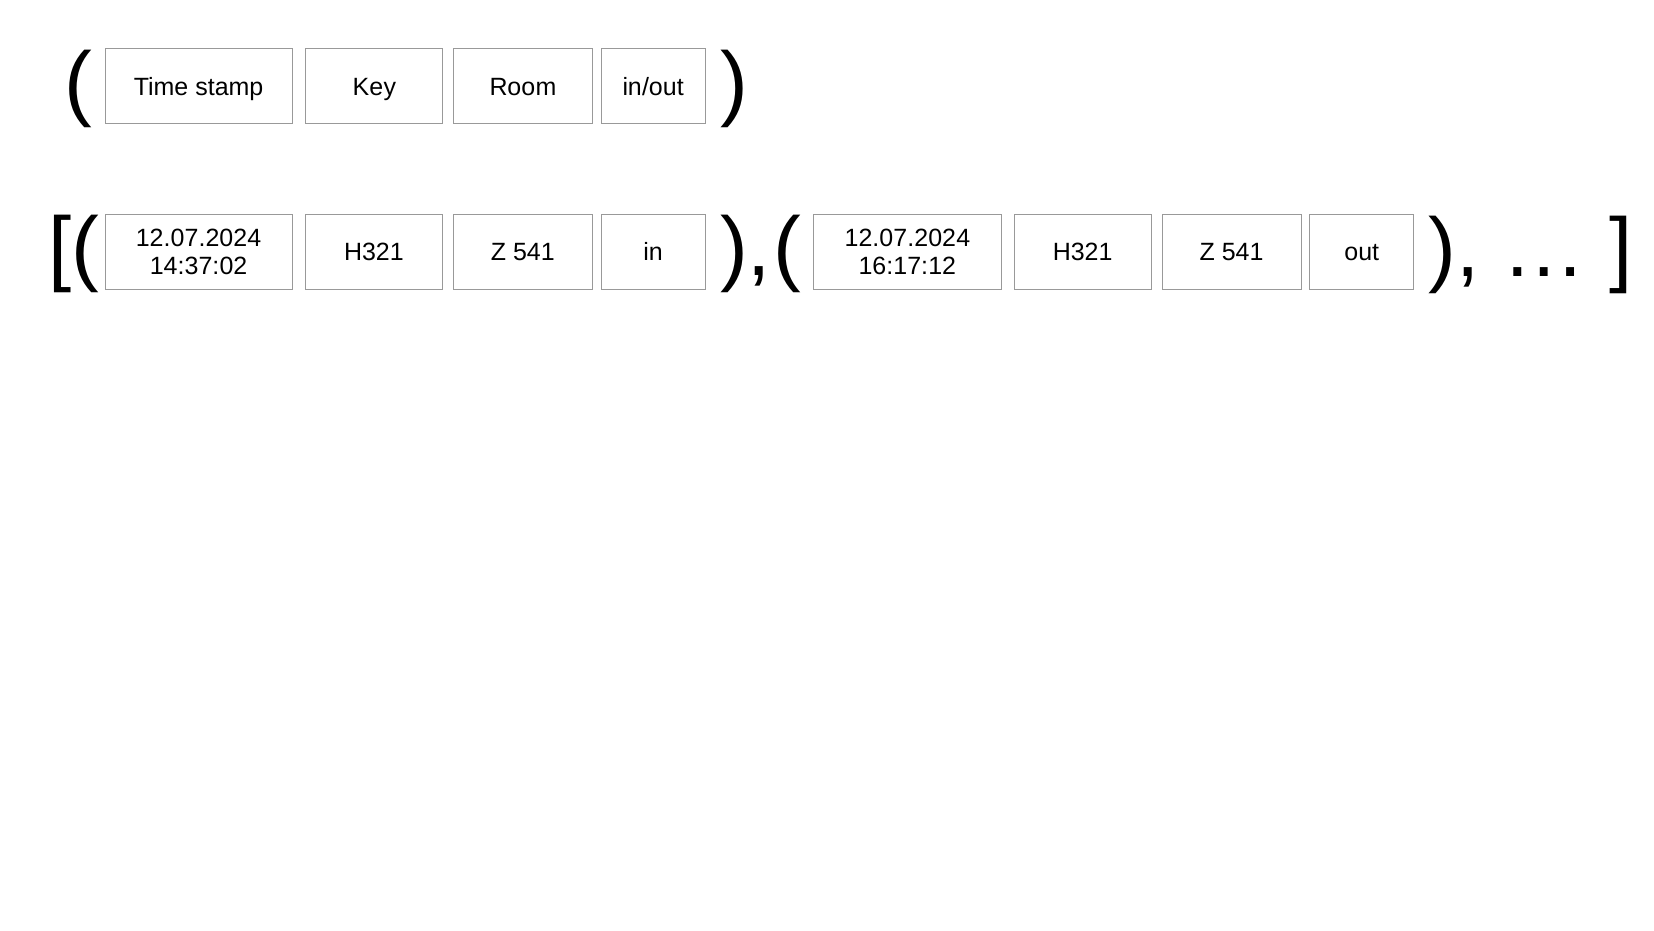

(
)
Time stamp
Key
Room
in/out
[(
),
(
), … ]
12.07.2024 14:37:02
H321
Z 541
in
12.07.2024 16:17:12
H321
Z 541
out